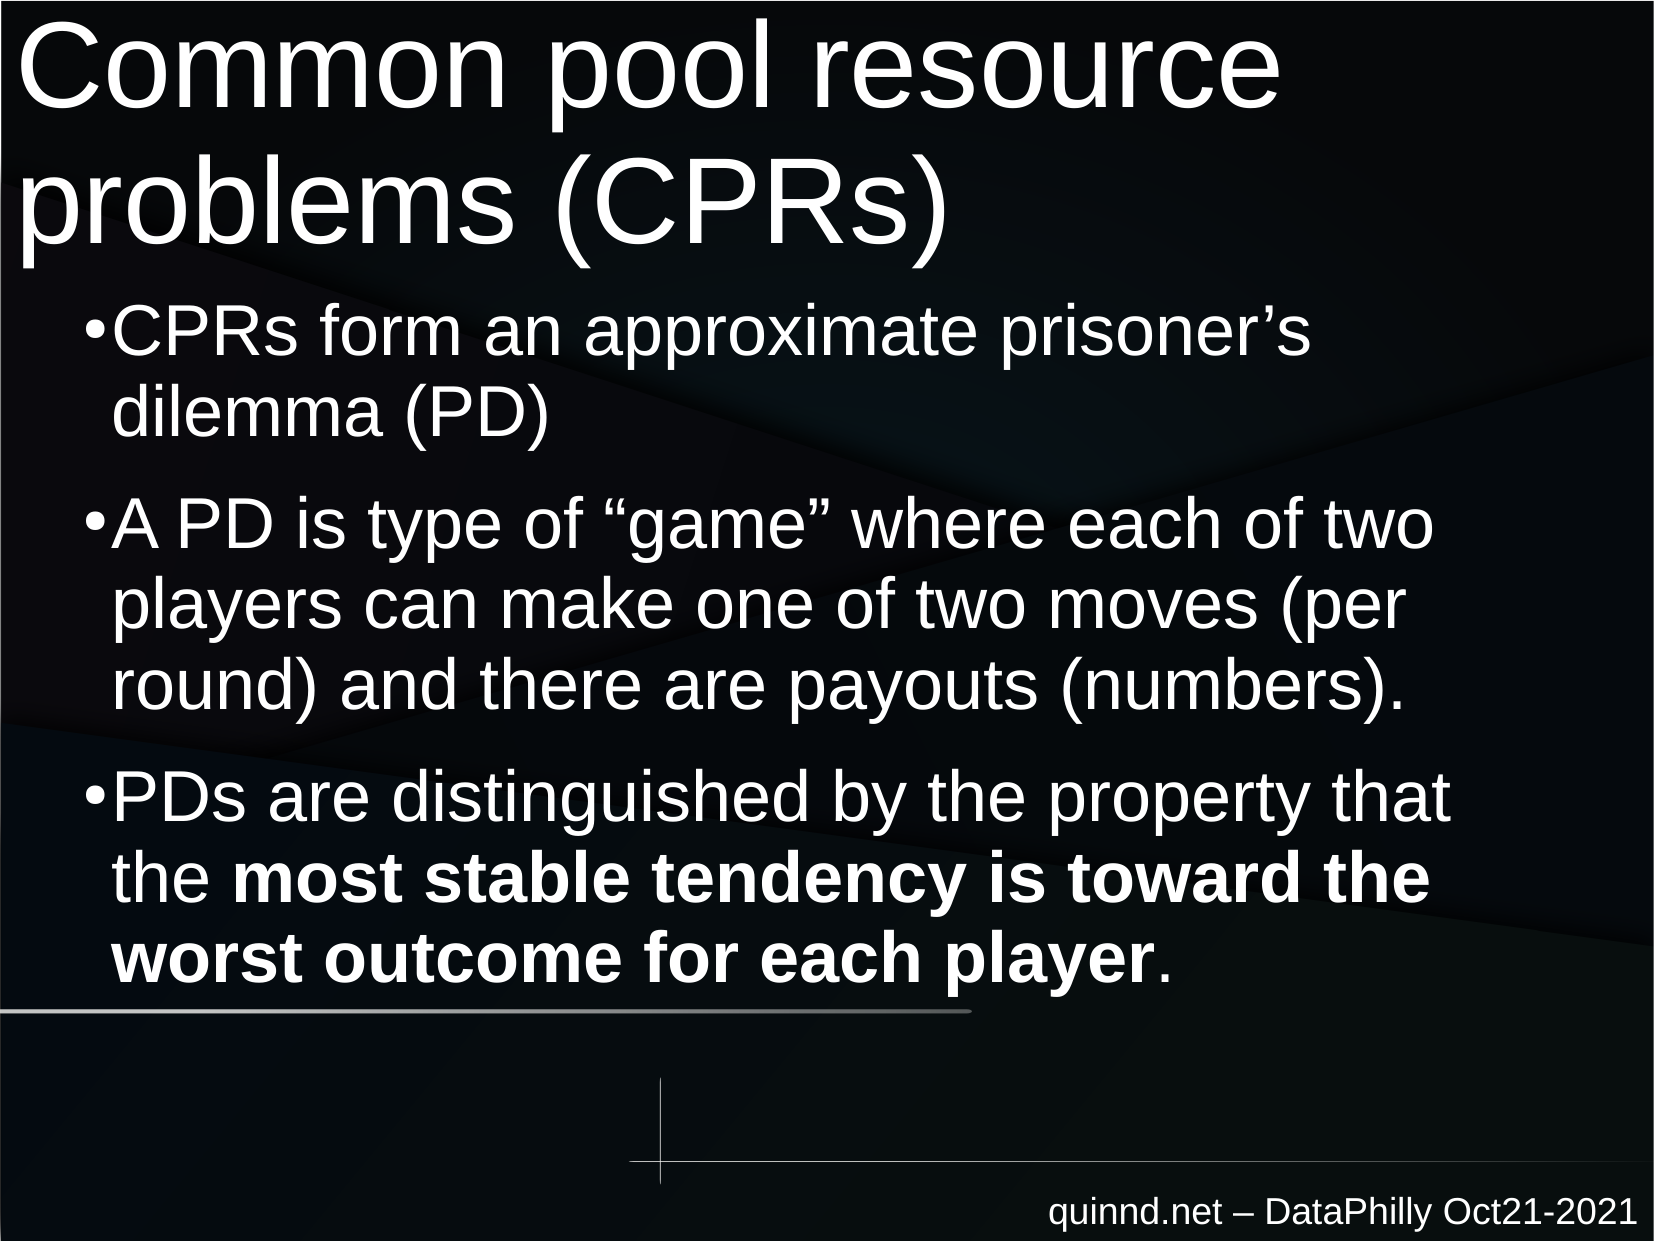

# Common pool resource problems (CPRs)
CPRs form an approximate prisoner’s dilemma (PD)
A PD is type of “game” where each of two players can make one of two moves (per round) and there are payouts (numbers).
PDs are distinguished by the property that the most stable tendency is toward the worst outcome for each player.